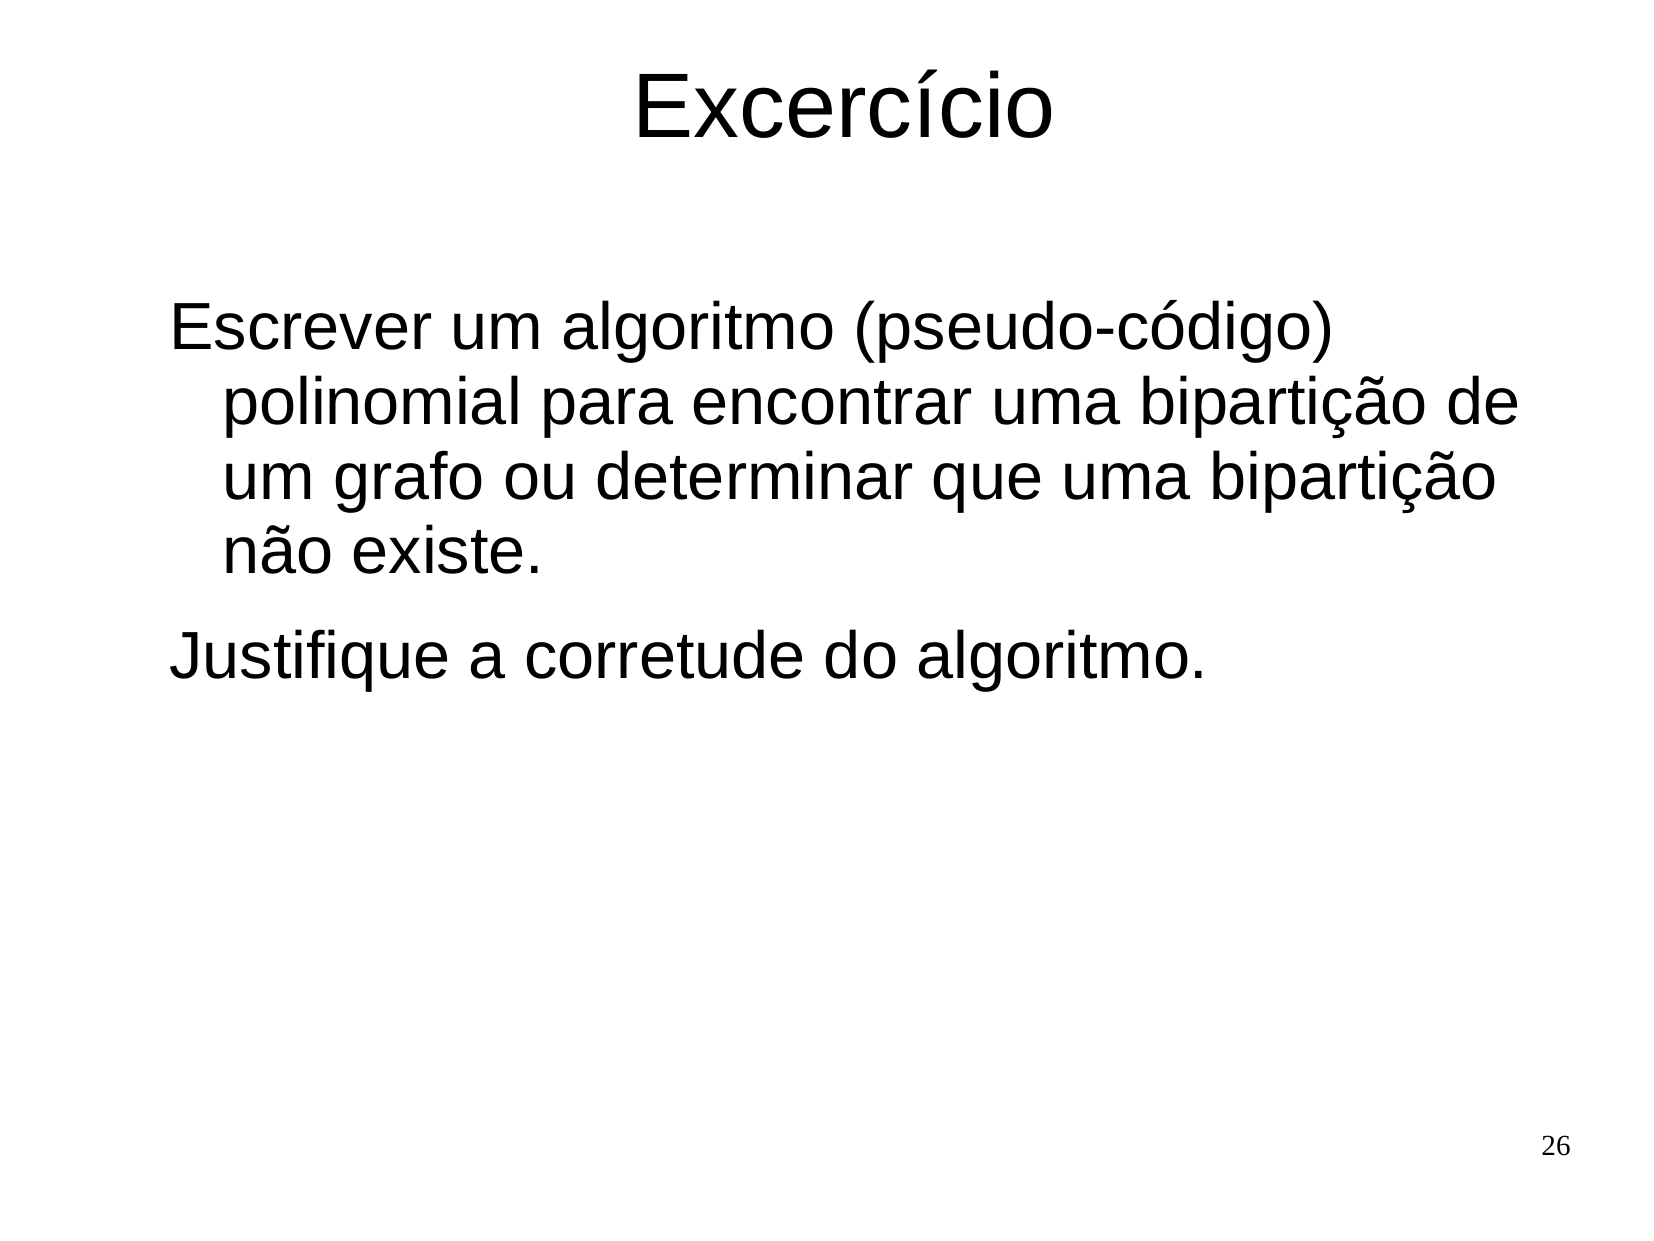

# Excercício
Escrever um algoritmo (pseudo-código) polinomial para encontrar uma bipartição de um grafo ou determinar que uma bipartição não existe.
Justifique a corretude do algoritmo.
26